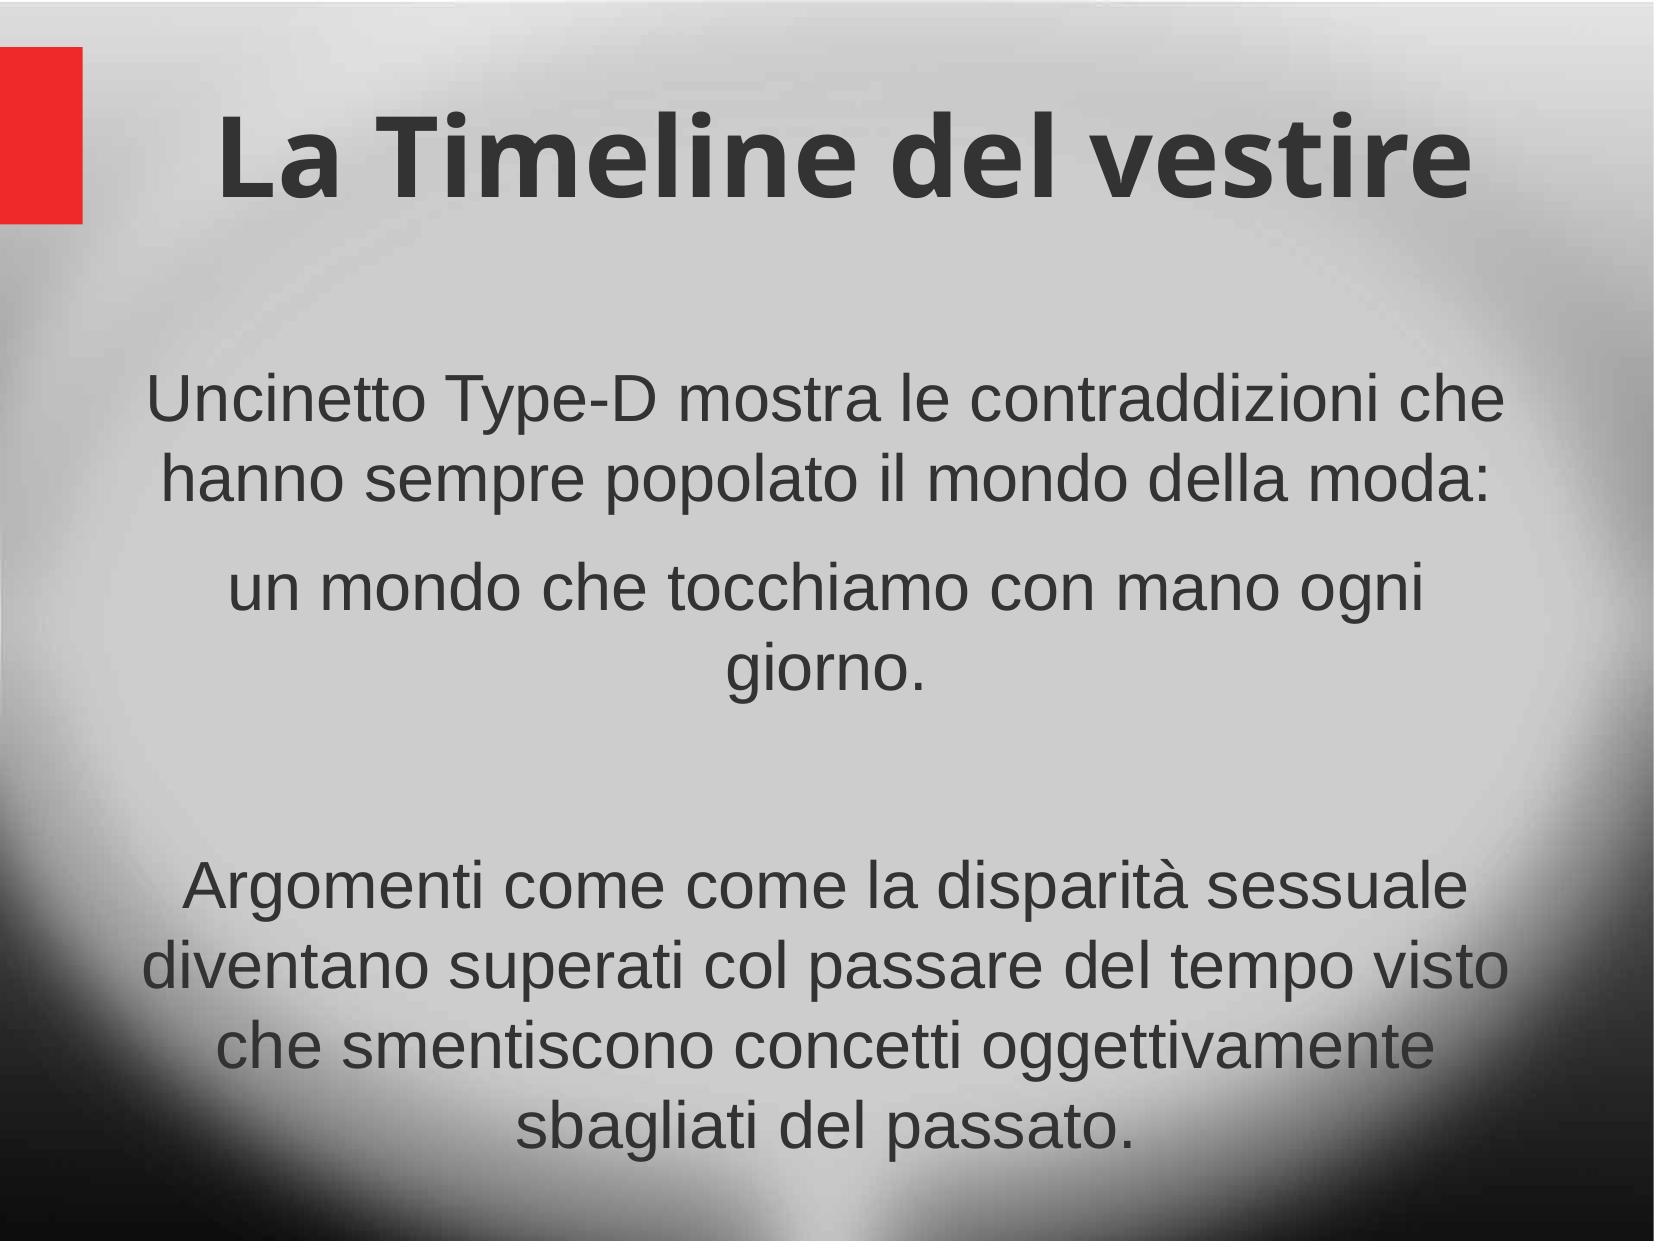

# La Timeline del vestire
Uncinetto Type-D mostra le contraddizioni che hanno sempre popolato il mondo della moda:
un mondo che tocchiamo con mano ogni giorno.
Argomenti come come la disparità sessuale diventano superati col passare del tempo visto che smentiscono concetti oggettivamente sbagliati del passato.